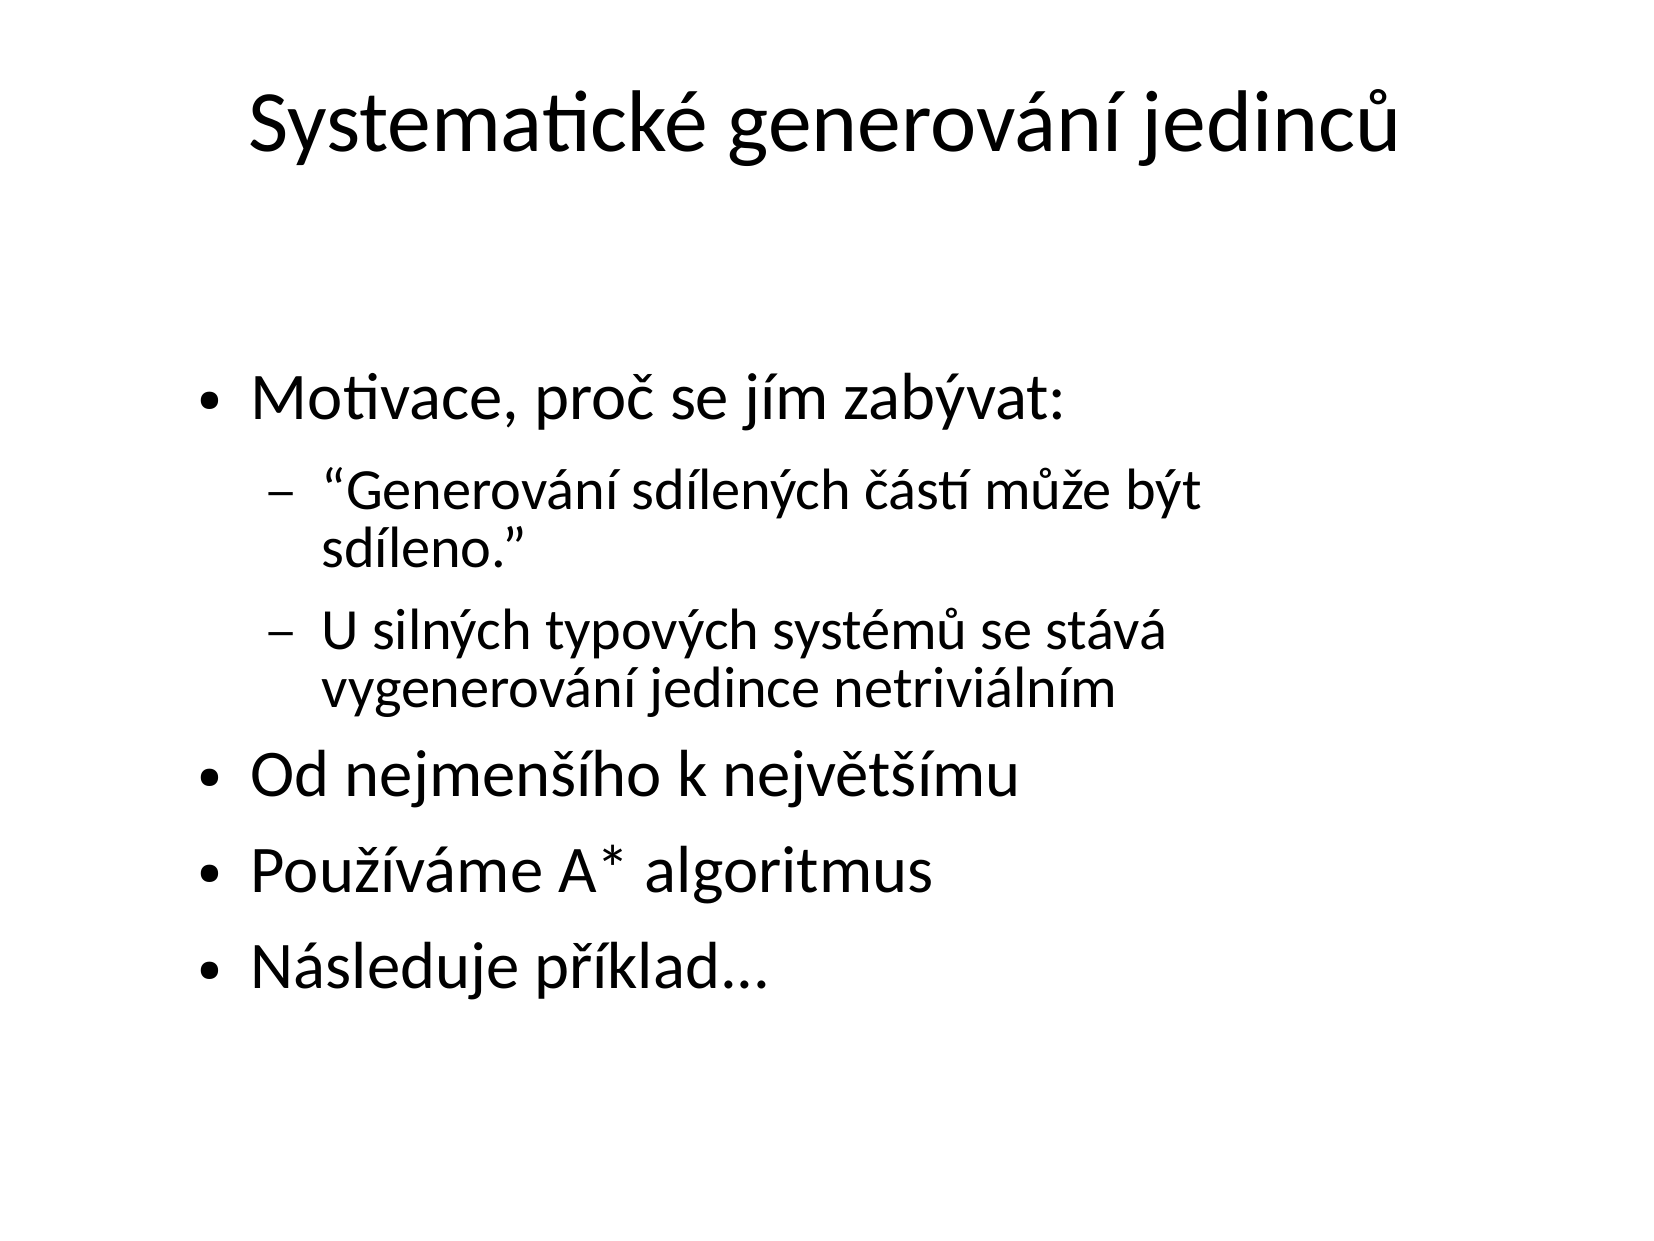

# Systematické generování jedinců
Motivace, proč se jím zabývat:
“Generování sdílených částí může být sdíleno.”
U silných typových systémů se stává vygenerování jedince netriviálním
Od nejmenšího k největšímu
Používáme A* algoritmus
Následuje příklad...